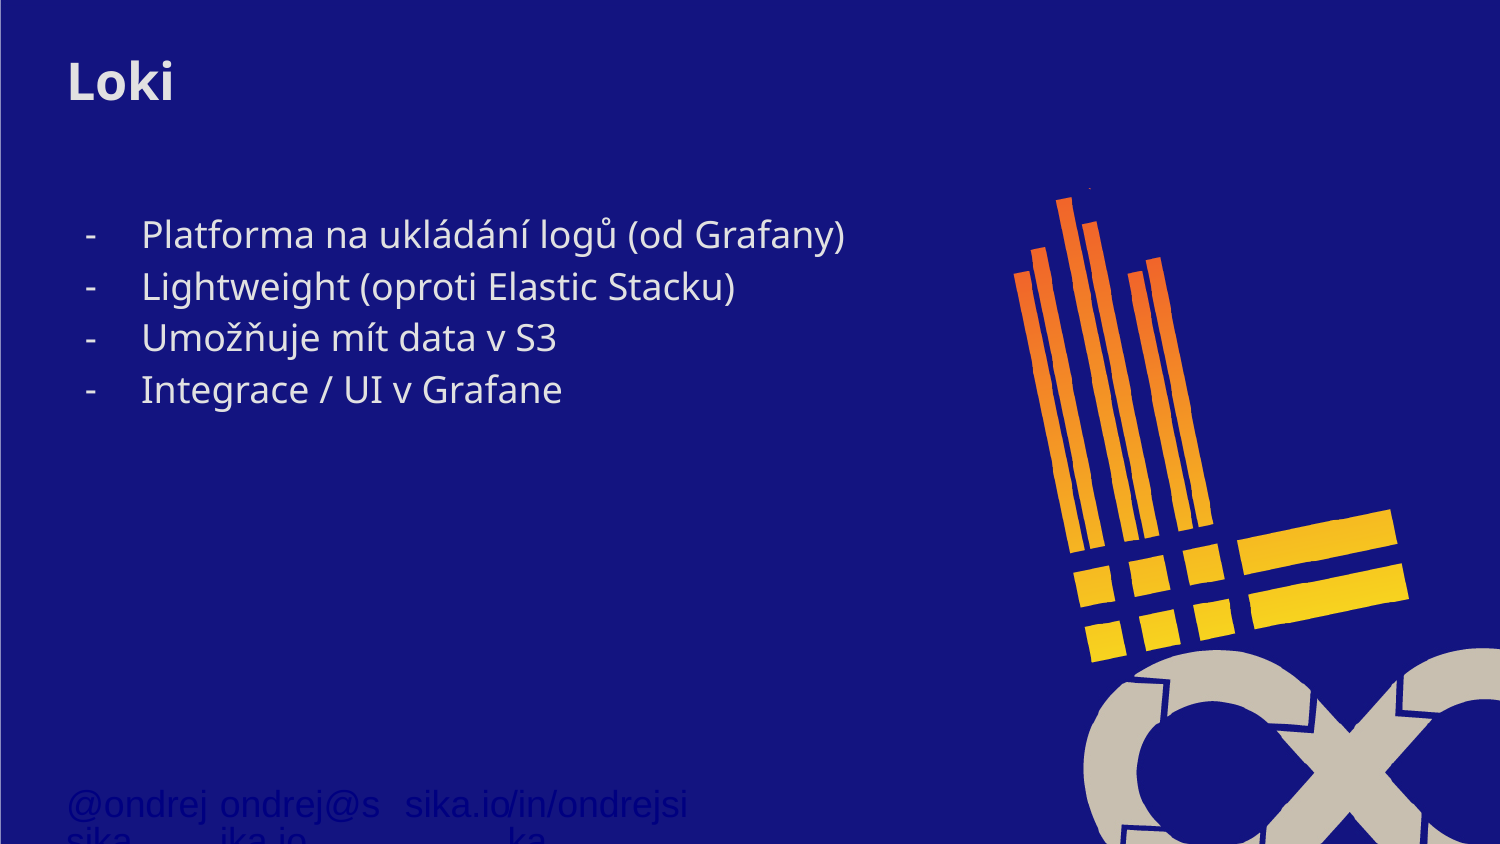

Loki
# Platforma na ukládání logů (od Grafany)
Lightweight (oproti Elastic Stacku)
Umožňuje mít data v S3
Integrace / UI v Grafane